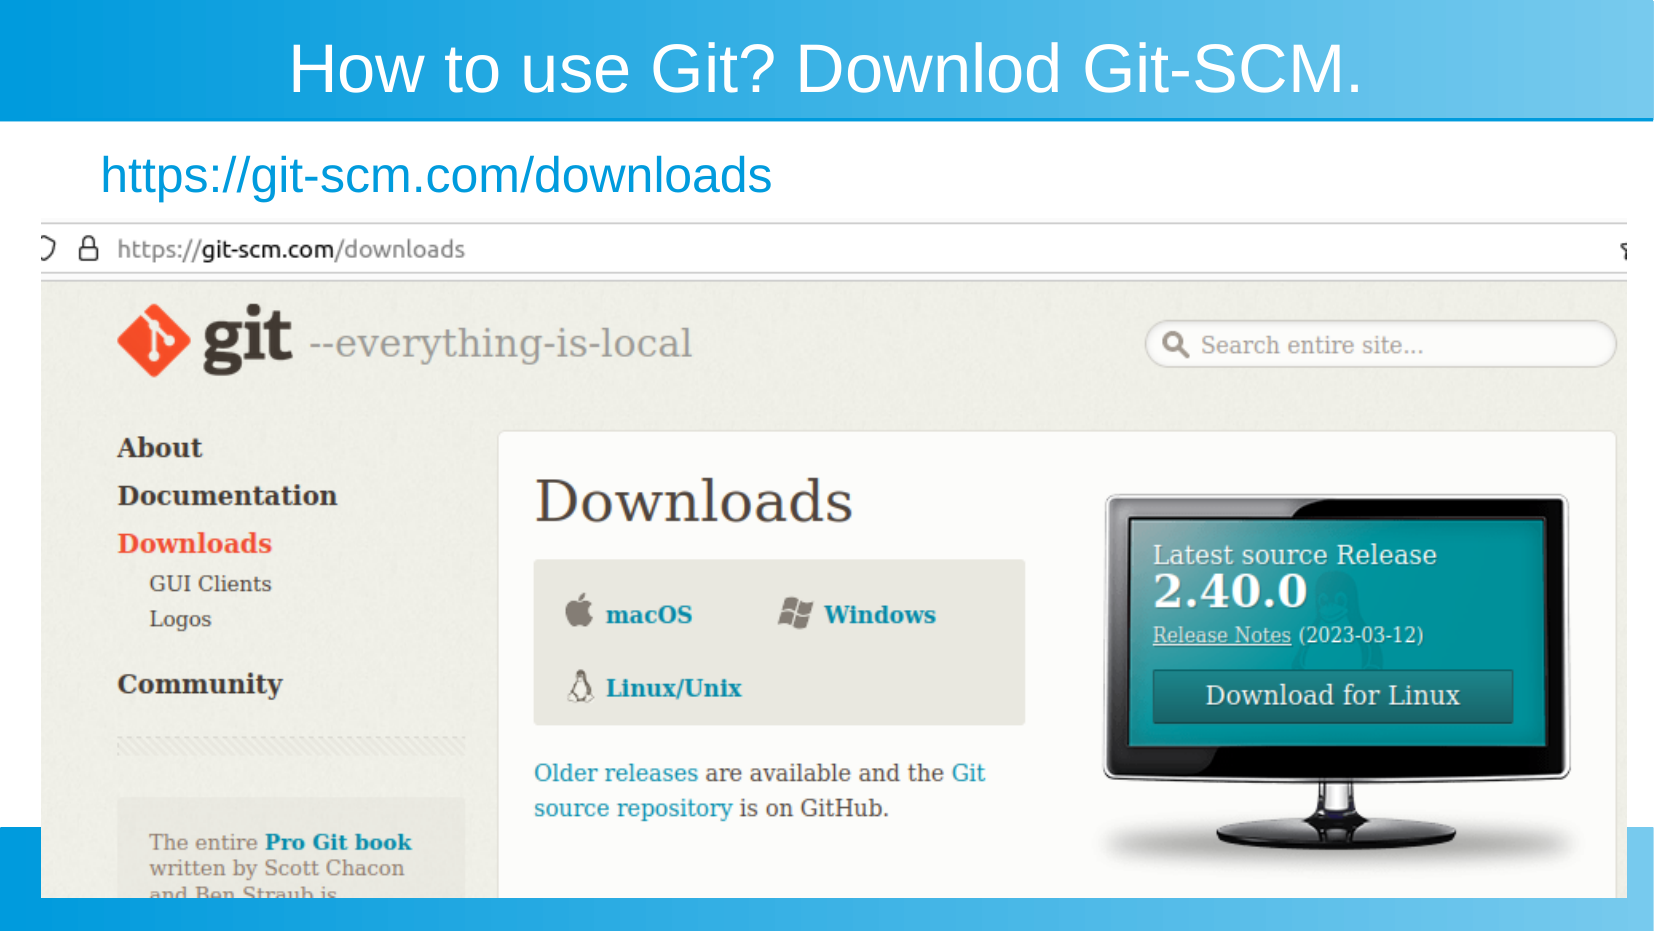

# How to use Git? Downlod Git-SCM.
https://git-scm.com/downloads
3